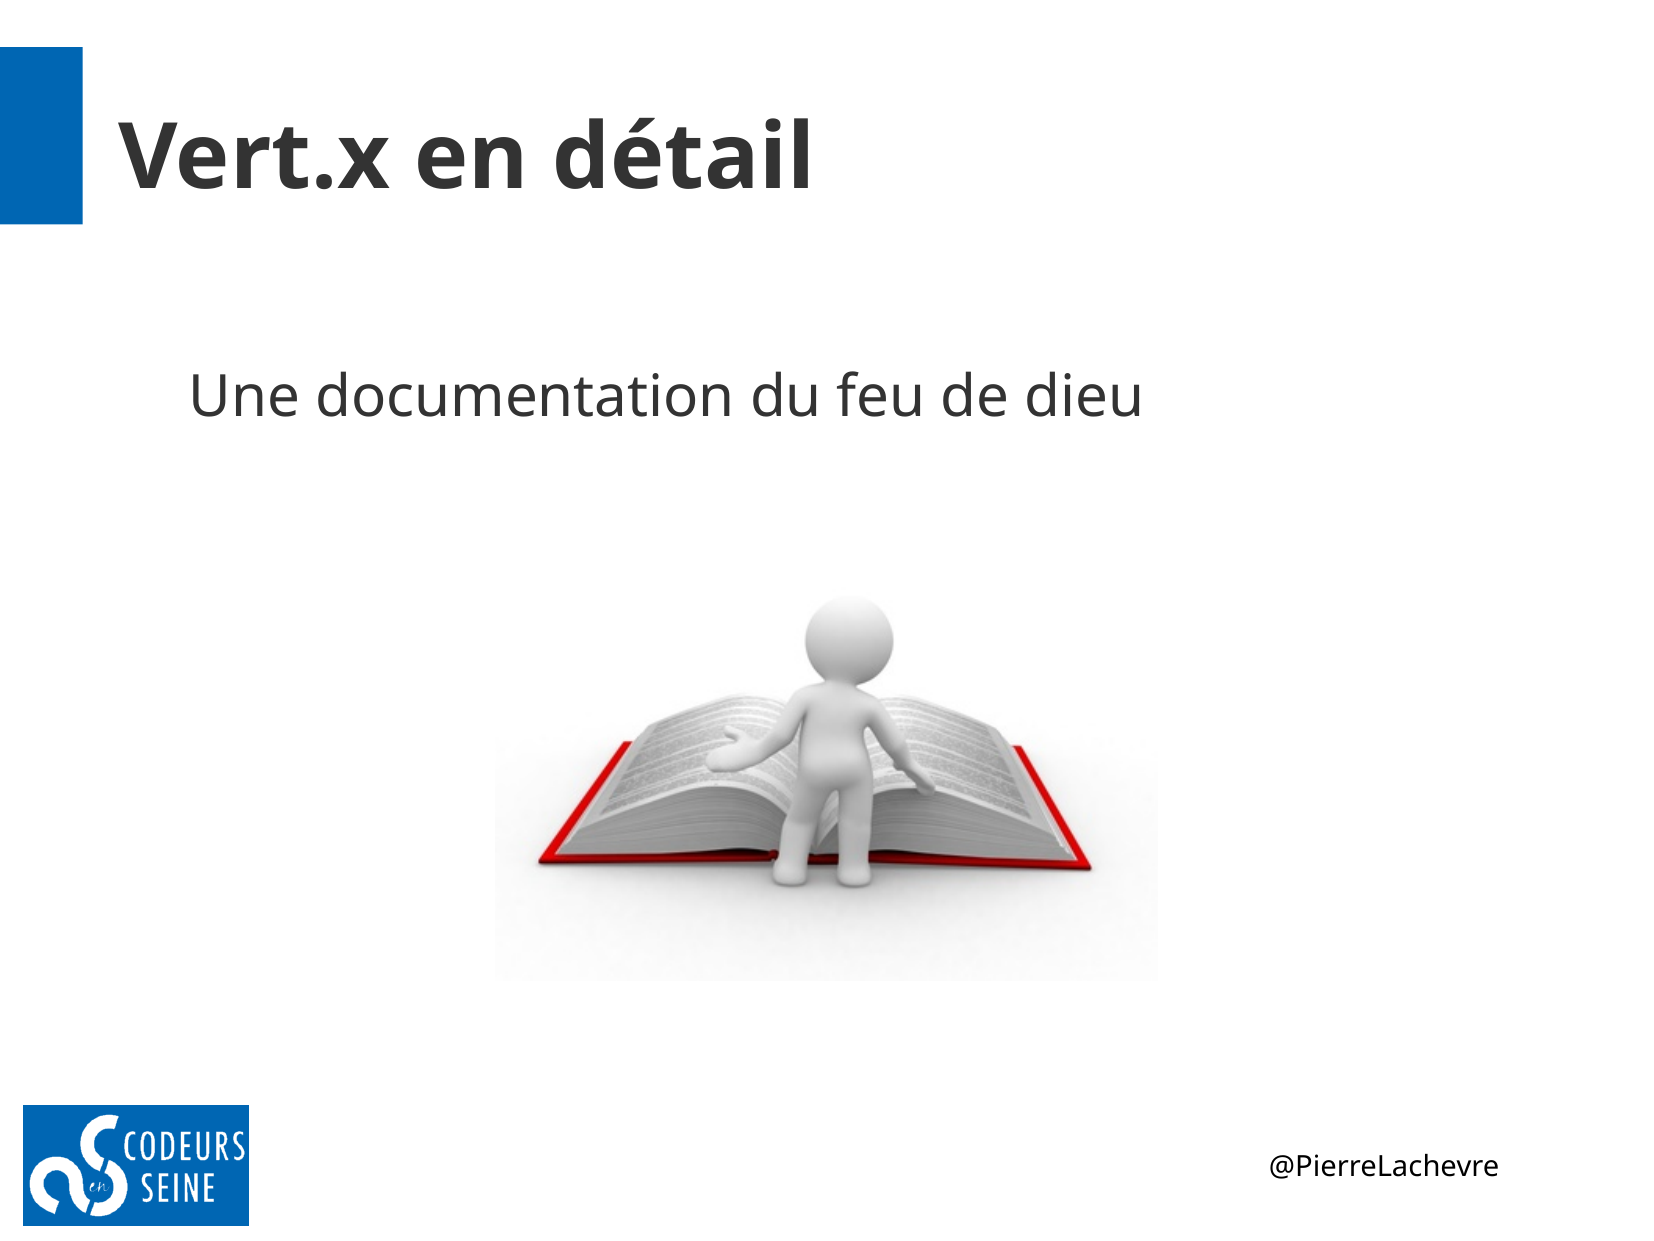

# Vert.x en détail
Une documentation du feu de dieu